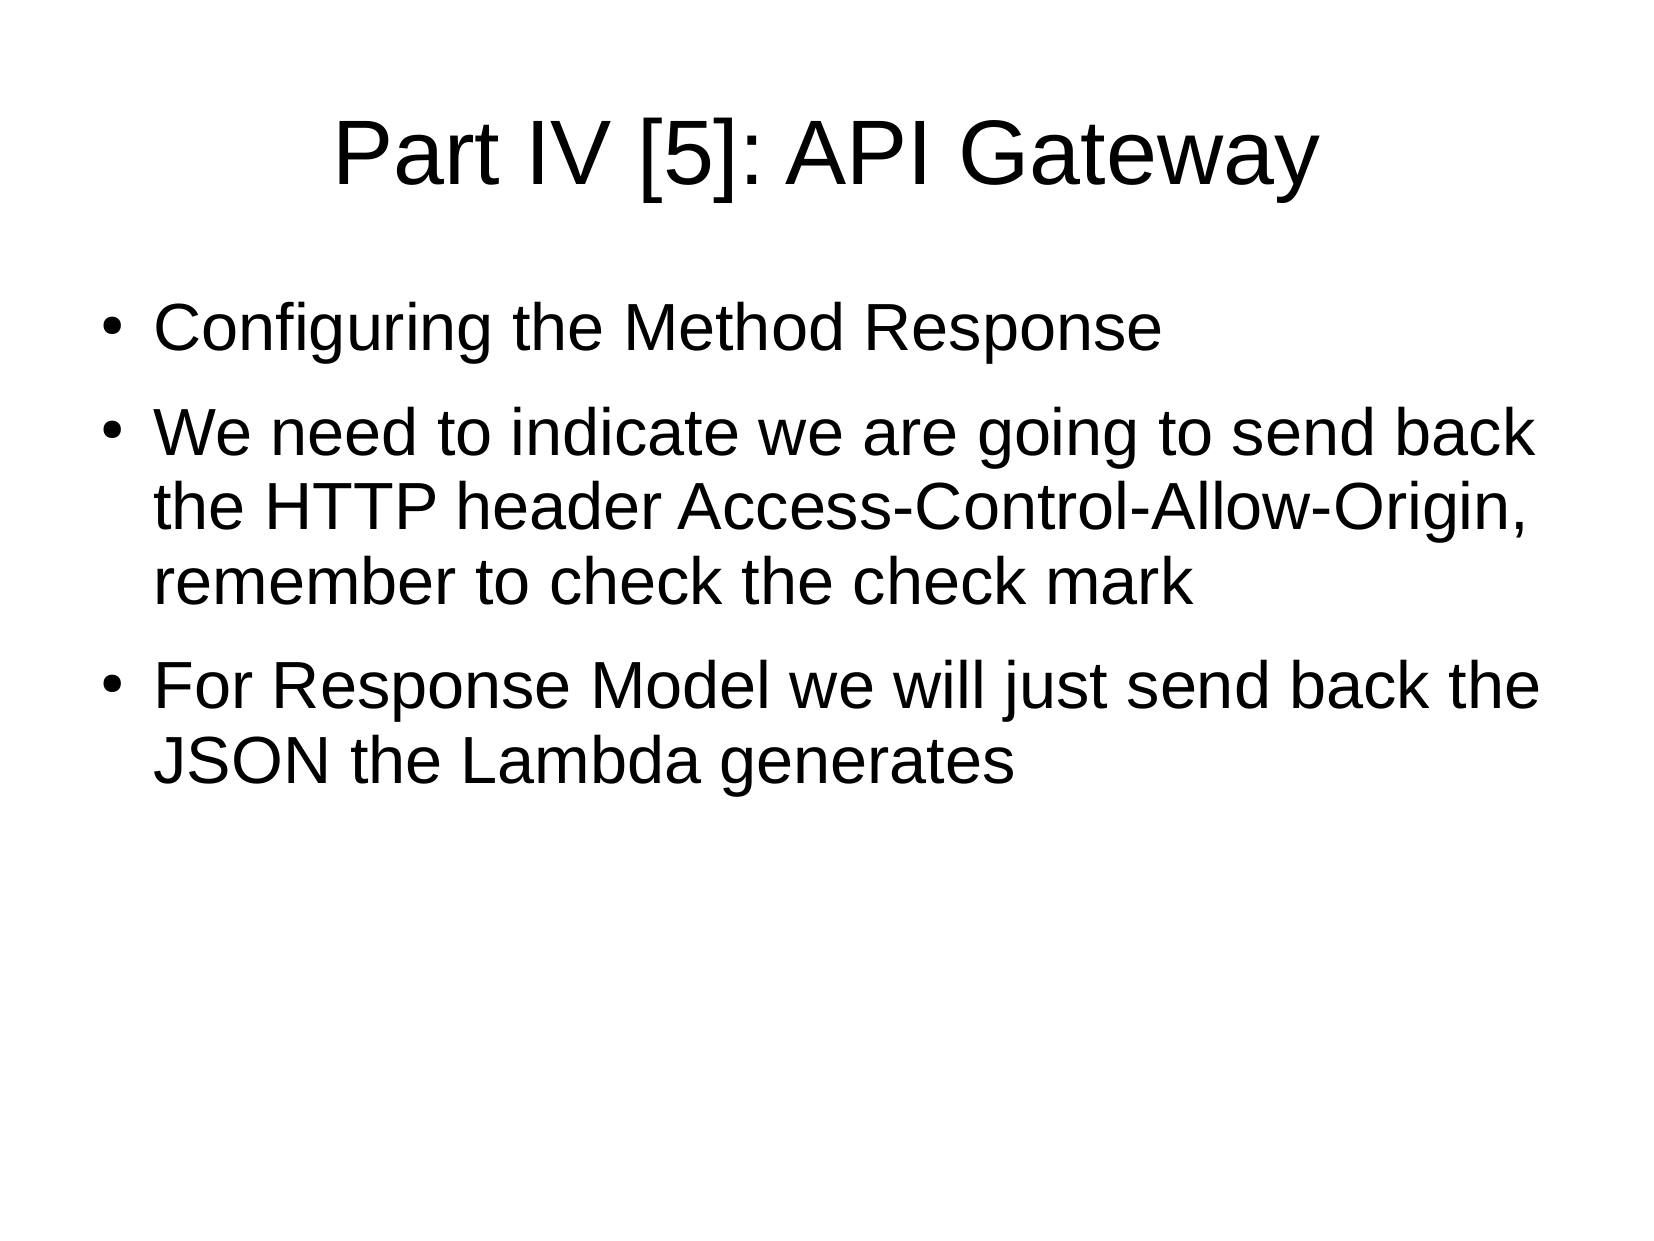

# Part IV [5]: API Gateway
Configuring the Method Response
We need to indicate we are going to send back the HTTP header Access-Control-Allow-Origin, remember to check the check mark
For Response Model we will just send back the JSON the Lambda generates